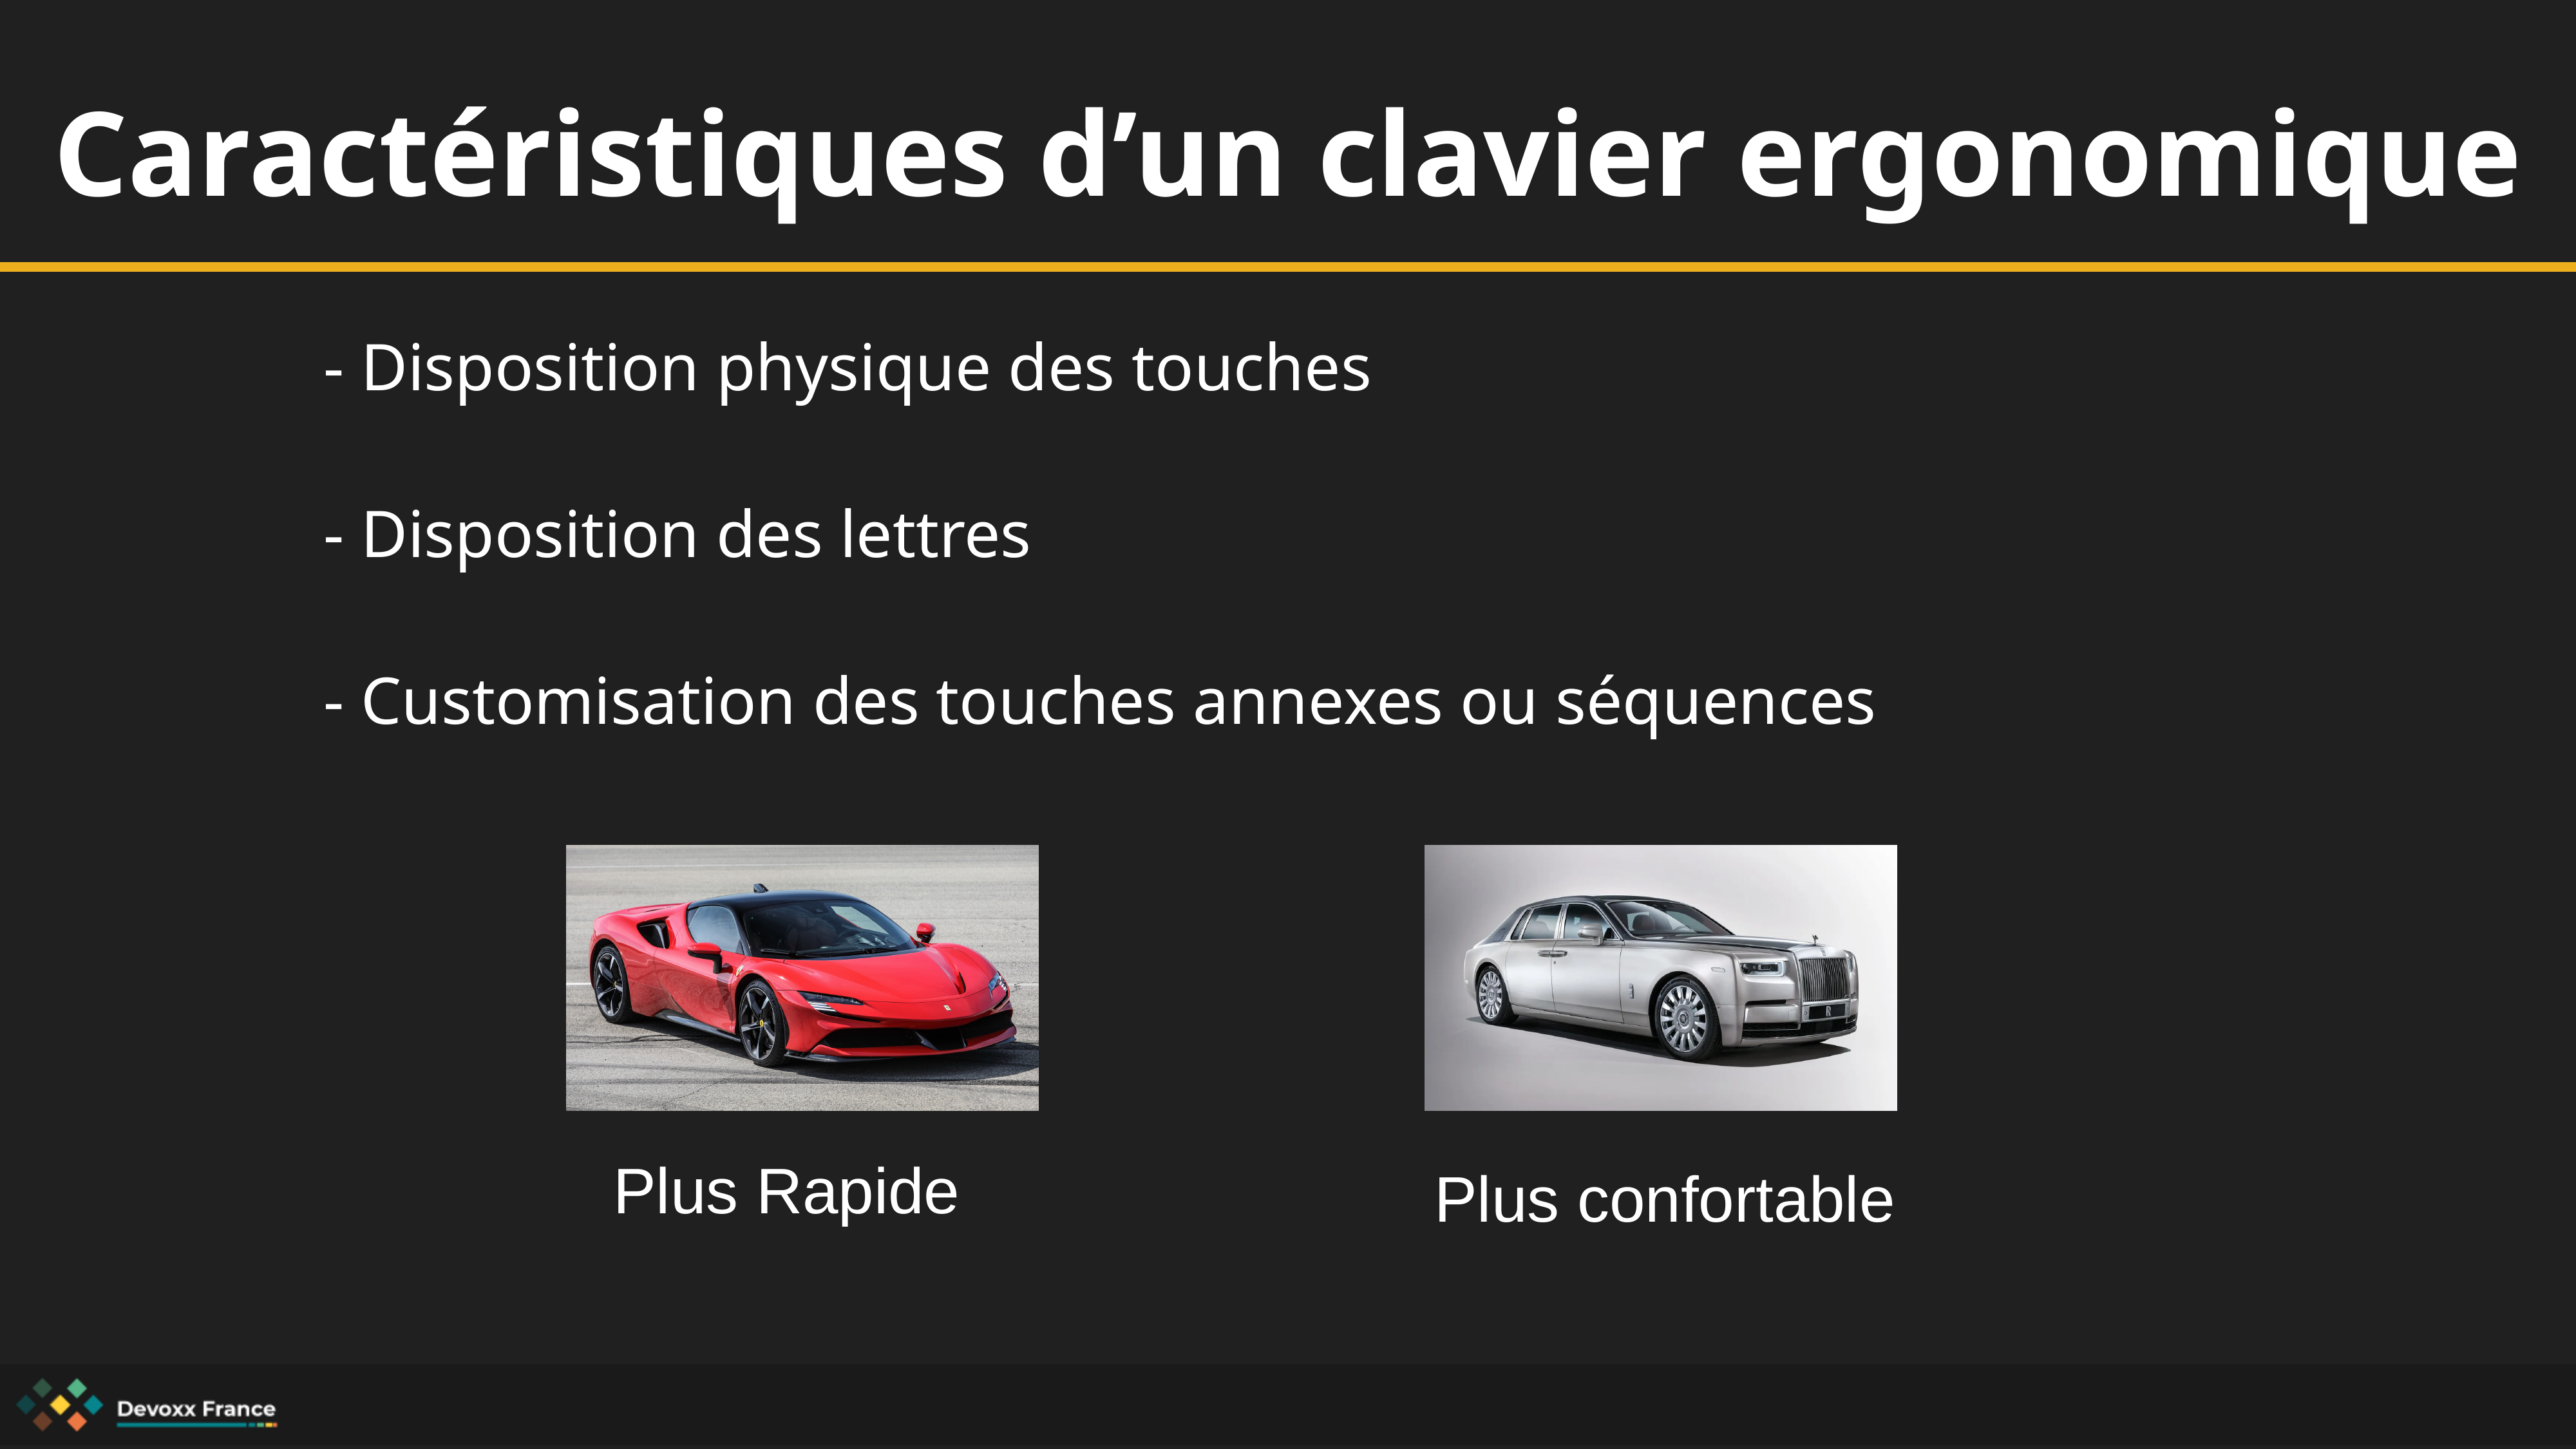

Caractéristiques d’un clavier ergonomique
- Disposition physique des touches
- Disposition des lettres
- Customisation des touches annexes ou séquences
Plus Rapide
Plus confortable